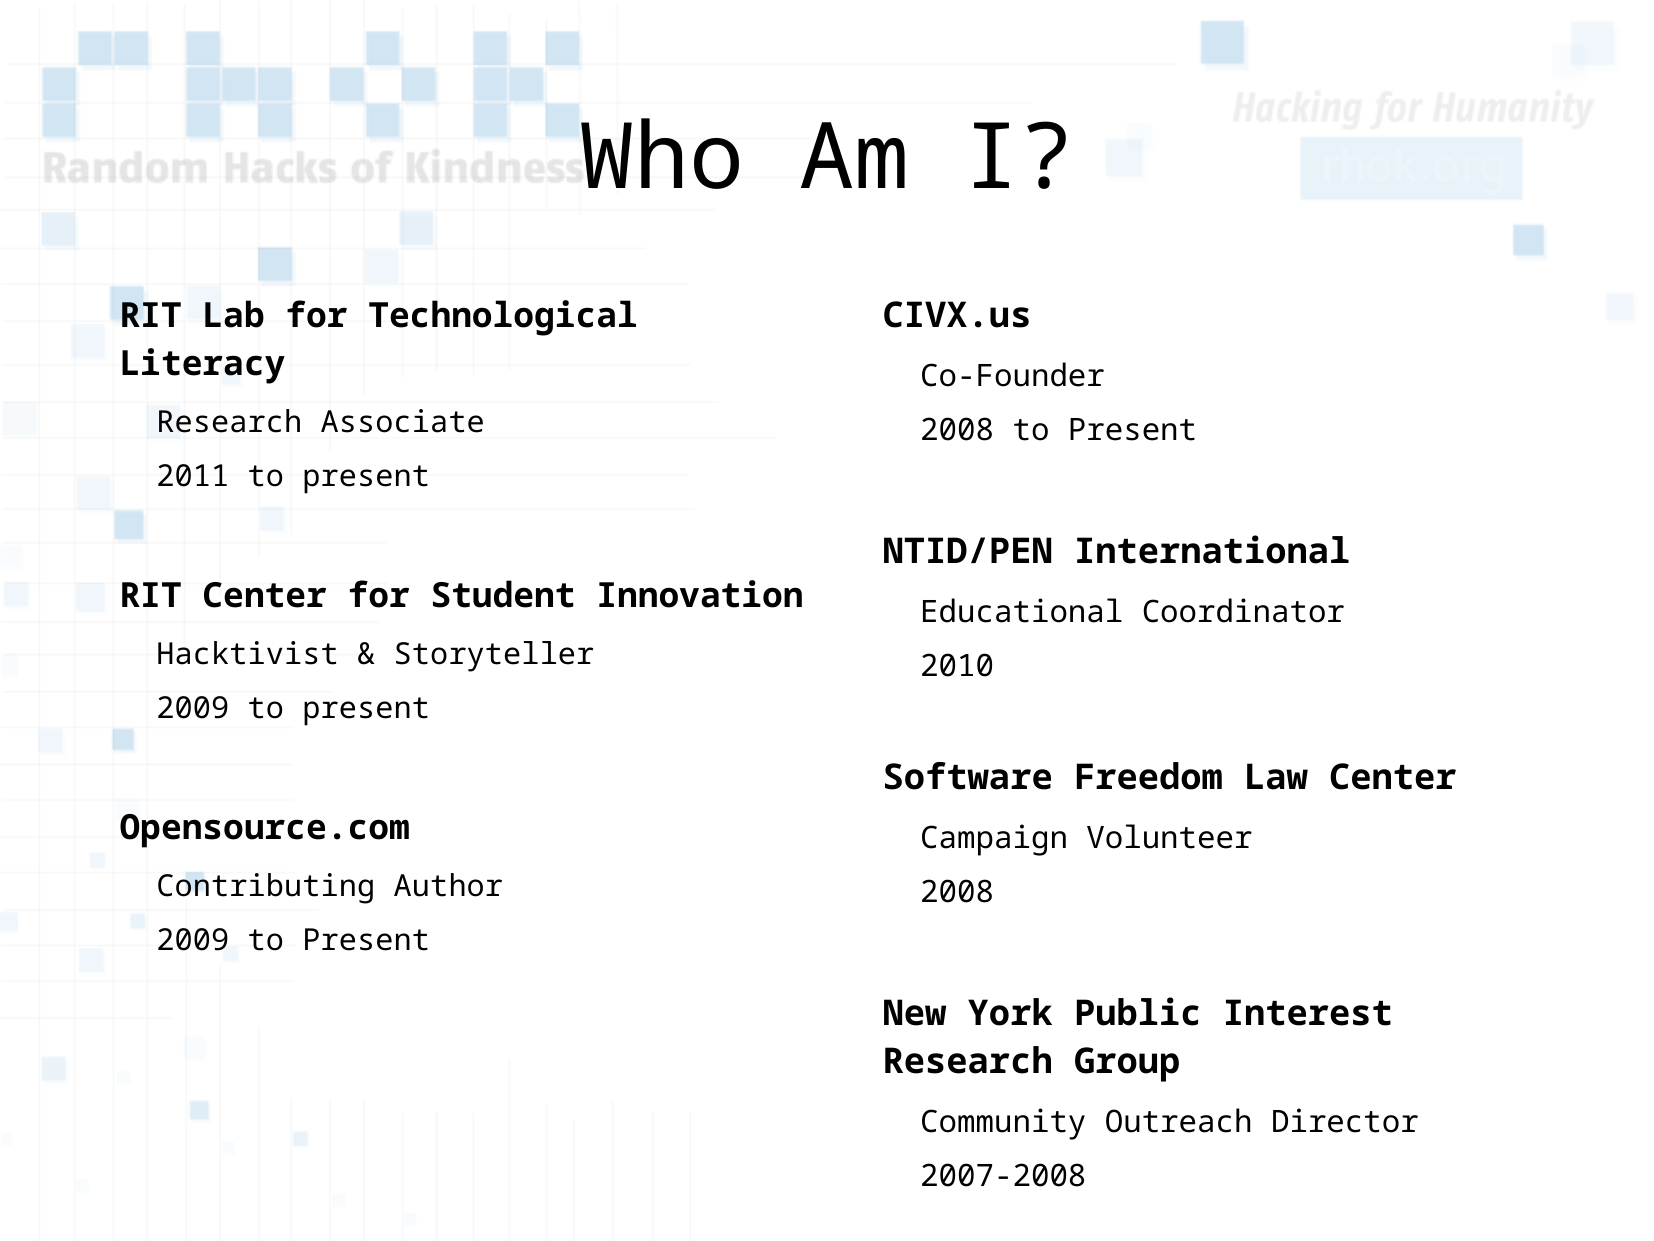

# Who Am I?
RIT Lab for Technological Literacy
Research Associate
2011 to present
RIT Center for Student Innovation
Hacktivist & Storyteller
2009 to present
Opensource.com
Contributing Author
2009 to Present
CIVX.us
Co-Founder
2008 to Present
NTID/PEN International
Educational Coordinator
2010
Software Freedom Law Center
Campaign Volunteer
2008
New York Public Interest Research Group
Community Outreach Director
2007-2008